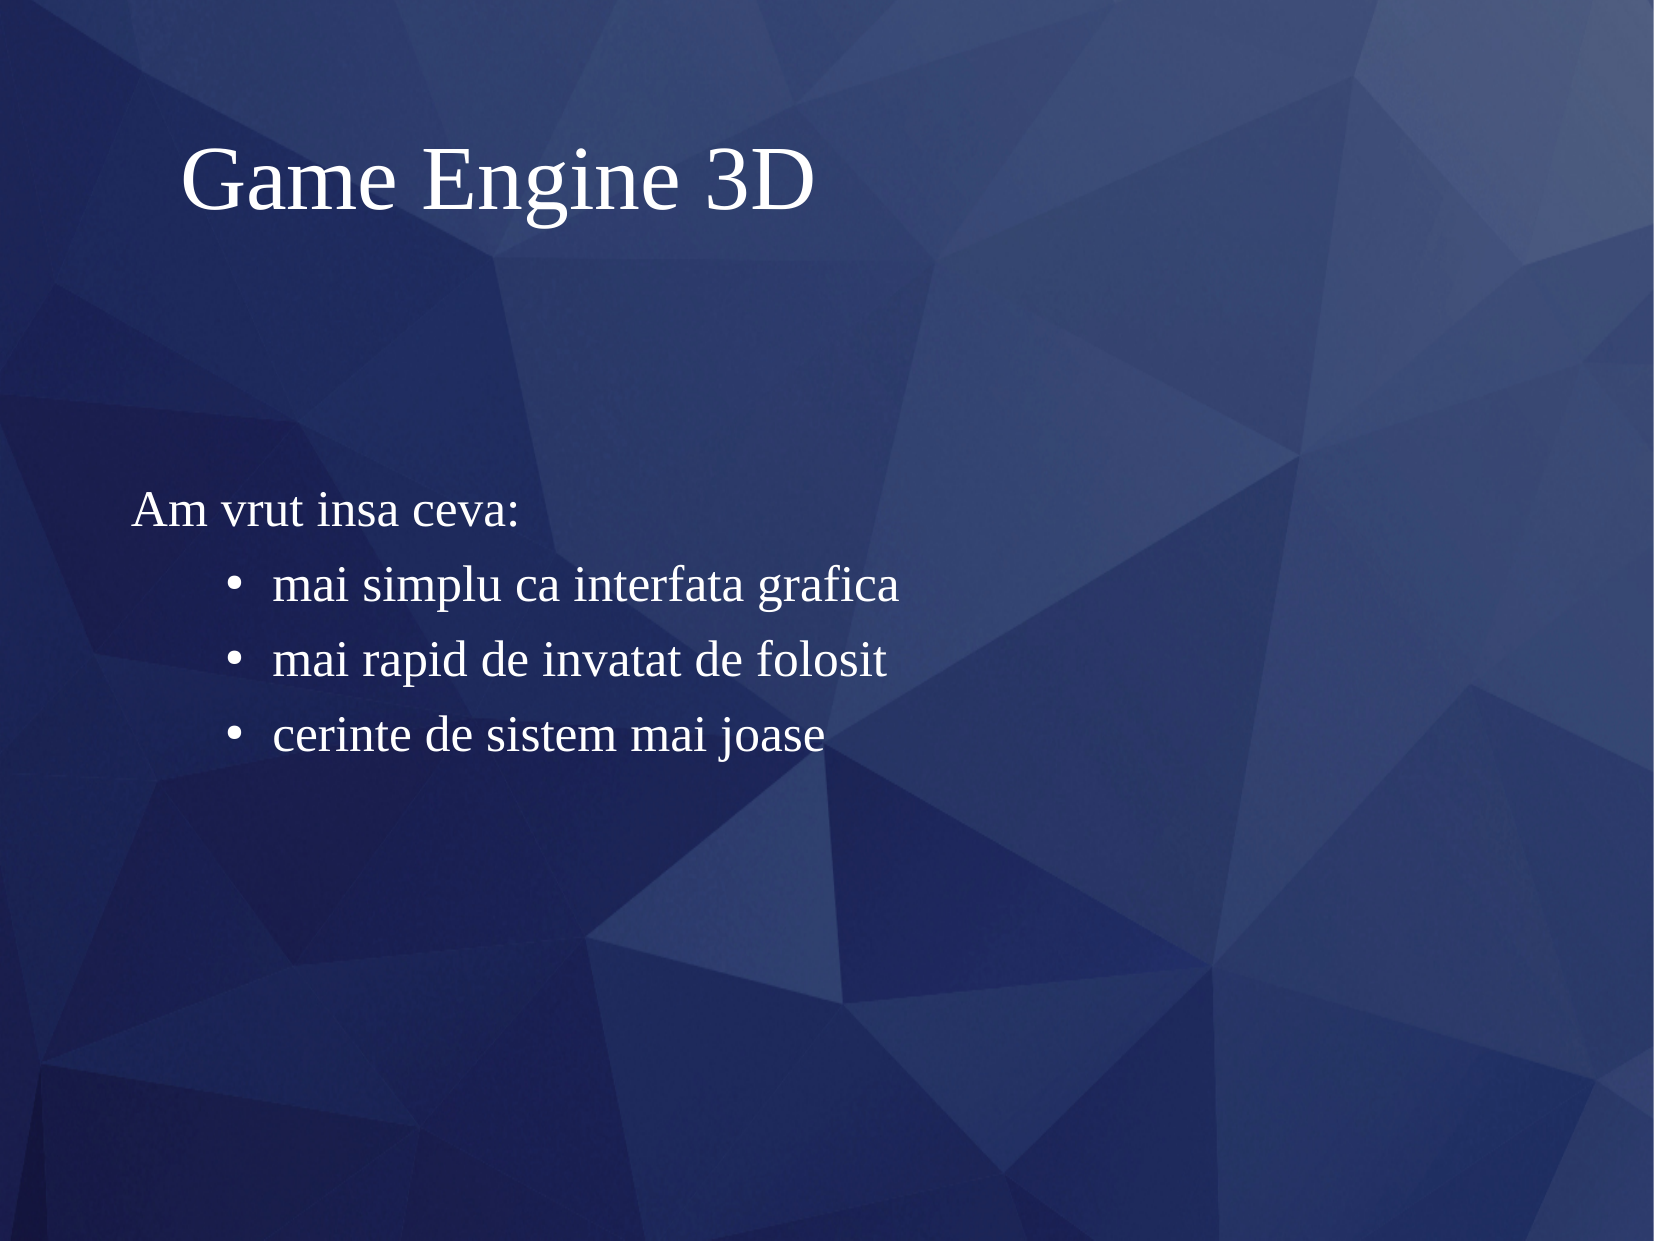

# Game Engine 3D
Am vrut insa ceva:
mai simplu ca interfata grafica
mai rapid de invatat de folosit
cerinte de sistem mai joase